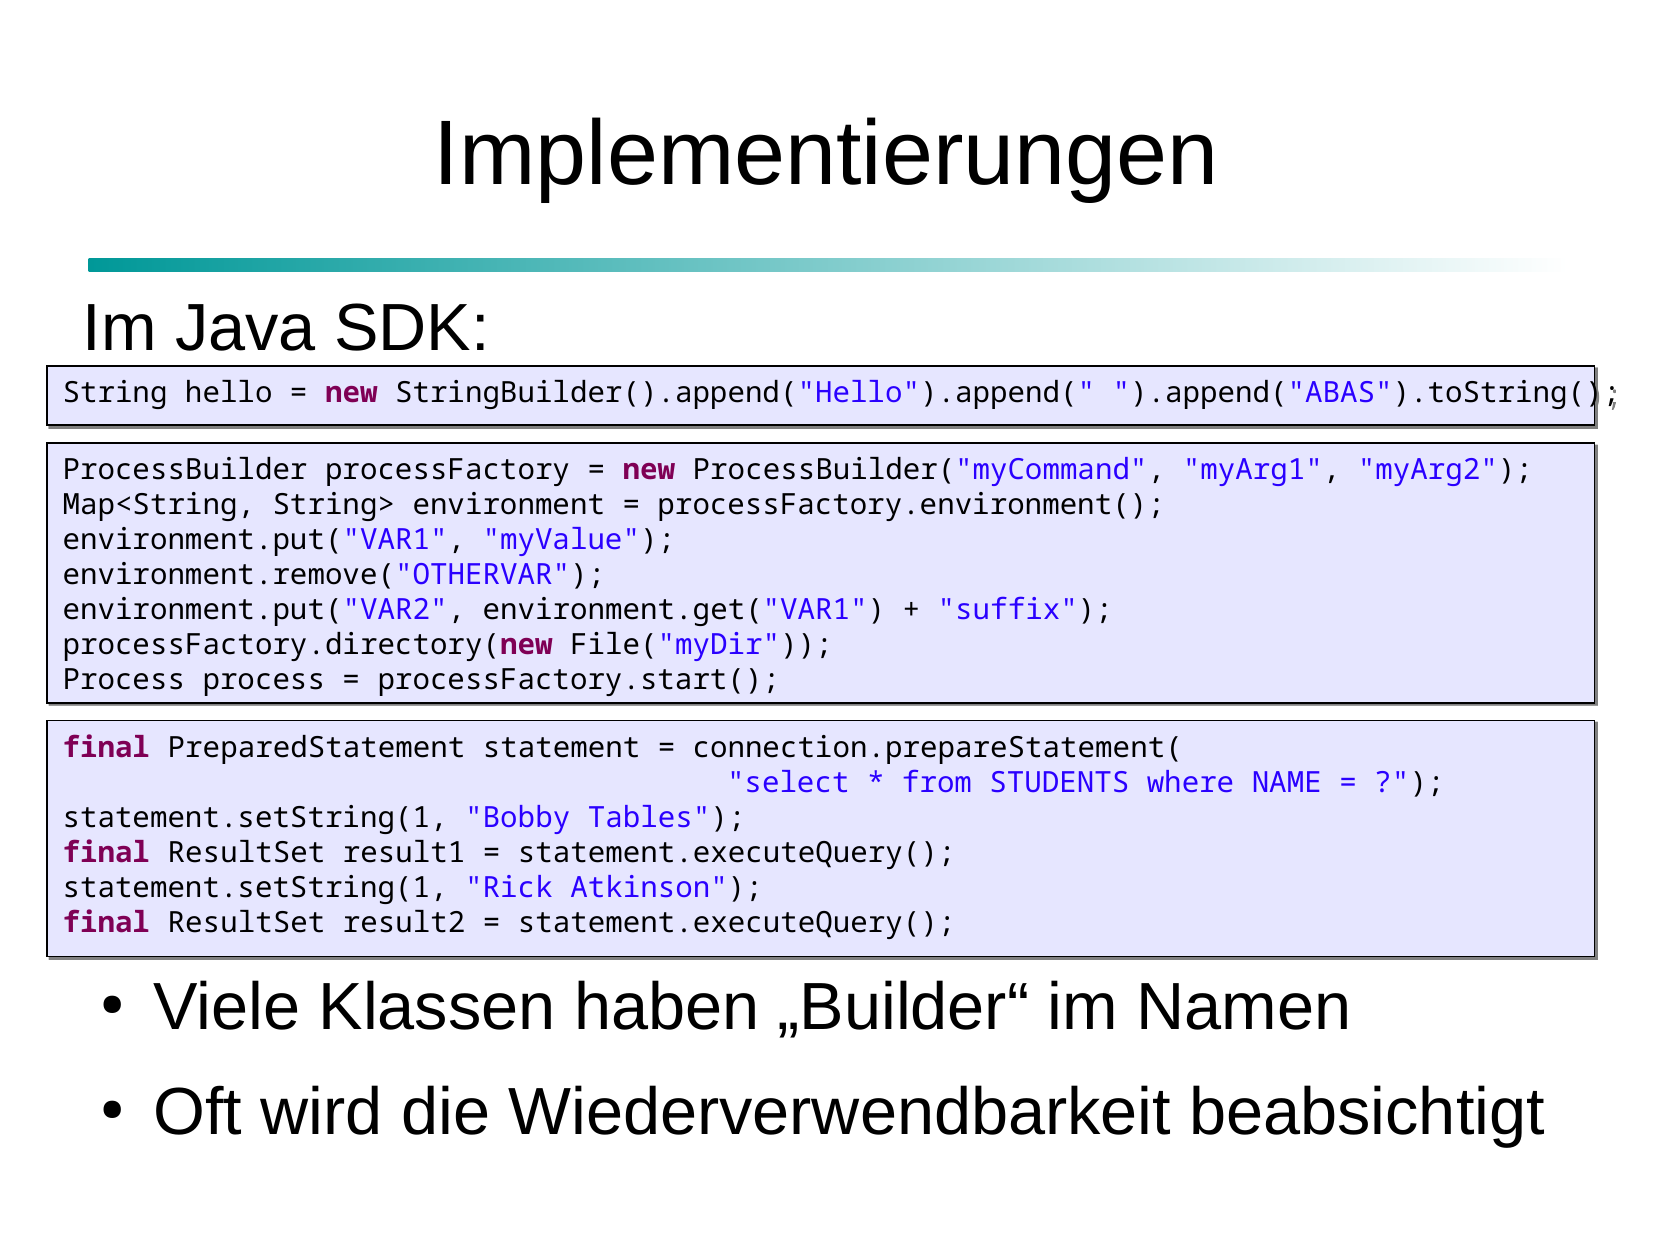

# Implementierungen
Im Java SDK:
String hello = new StringBuilder().append("Hello").append(" ").append("ABAS").toString();
ProcessBuilder processFactory = new ProcessBuilder("myCommand", "myArg1", "myArg2");
Map<String, String> environment = processFactory.environment();
environment.put("VAR1", "myValue");
environment.remove("OTHERVAR");
environment.put("VAR2", environment.get("VAR1") + "suffix");
processFactory.directory(new File("myDir"));
Process process = processFactory.start();
final PreparedStatement statement = connection.prepareStatement(
	 								"select * from STUDENTS where NAME = ?");
statement.setString(1, "Bobby Tables");
final ResultSet result1 = statement.executeQuery();
statement.setString(1, "Rick Atkinson");
final ResultSet result2 = statement.executeQuery();
Viele Klassen haben „Builder“ im Namen
Oft wird die Wiederverwendbarkeit beabsichtigt